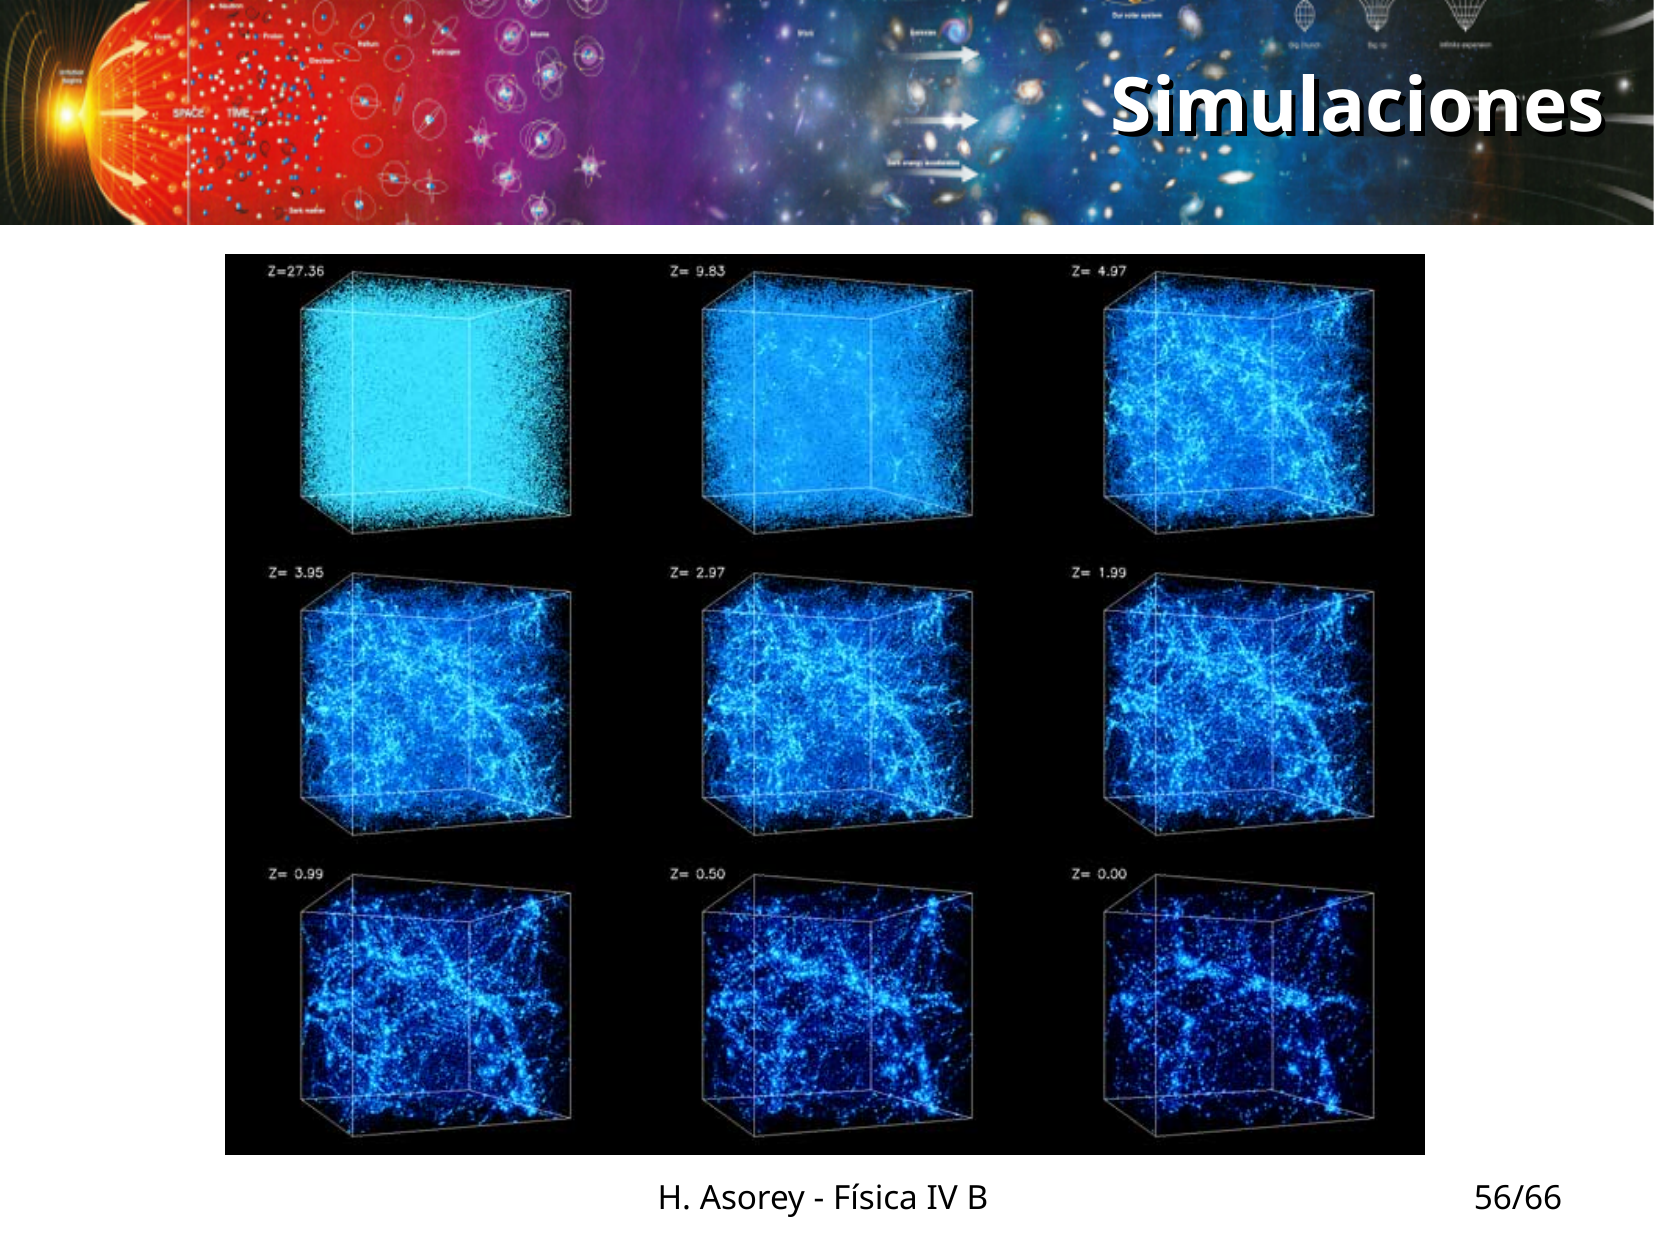

# Simulaciones
H. Asorey - Física IV B
56